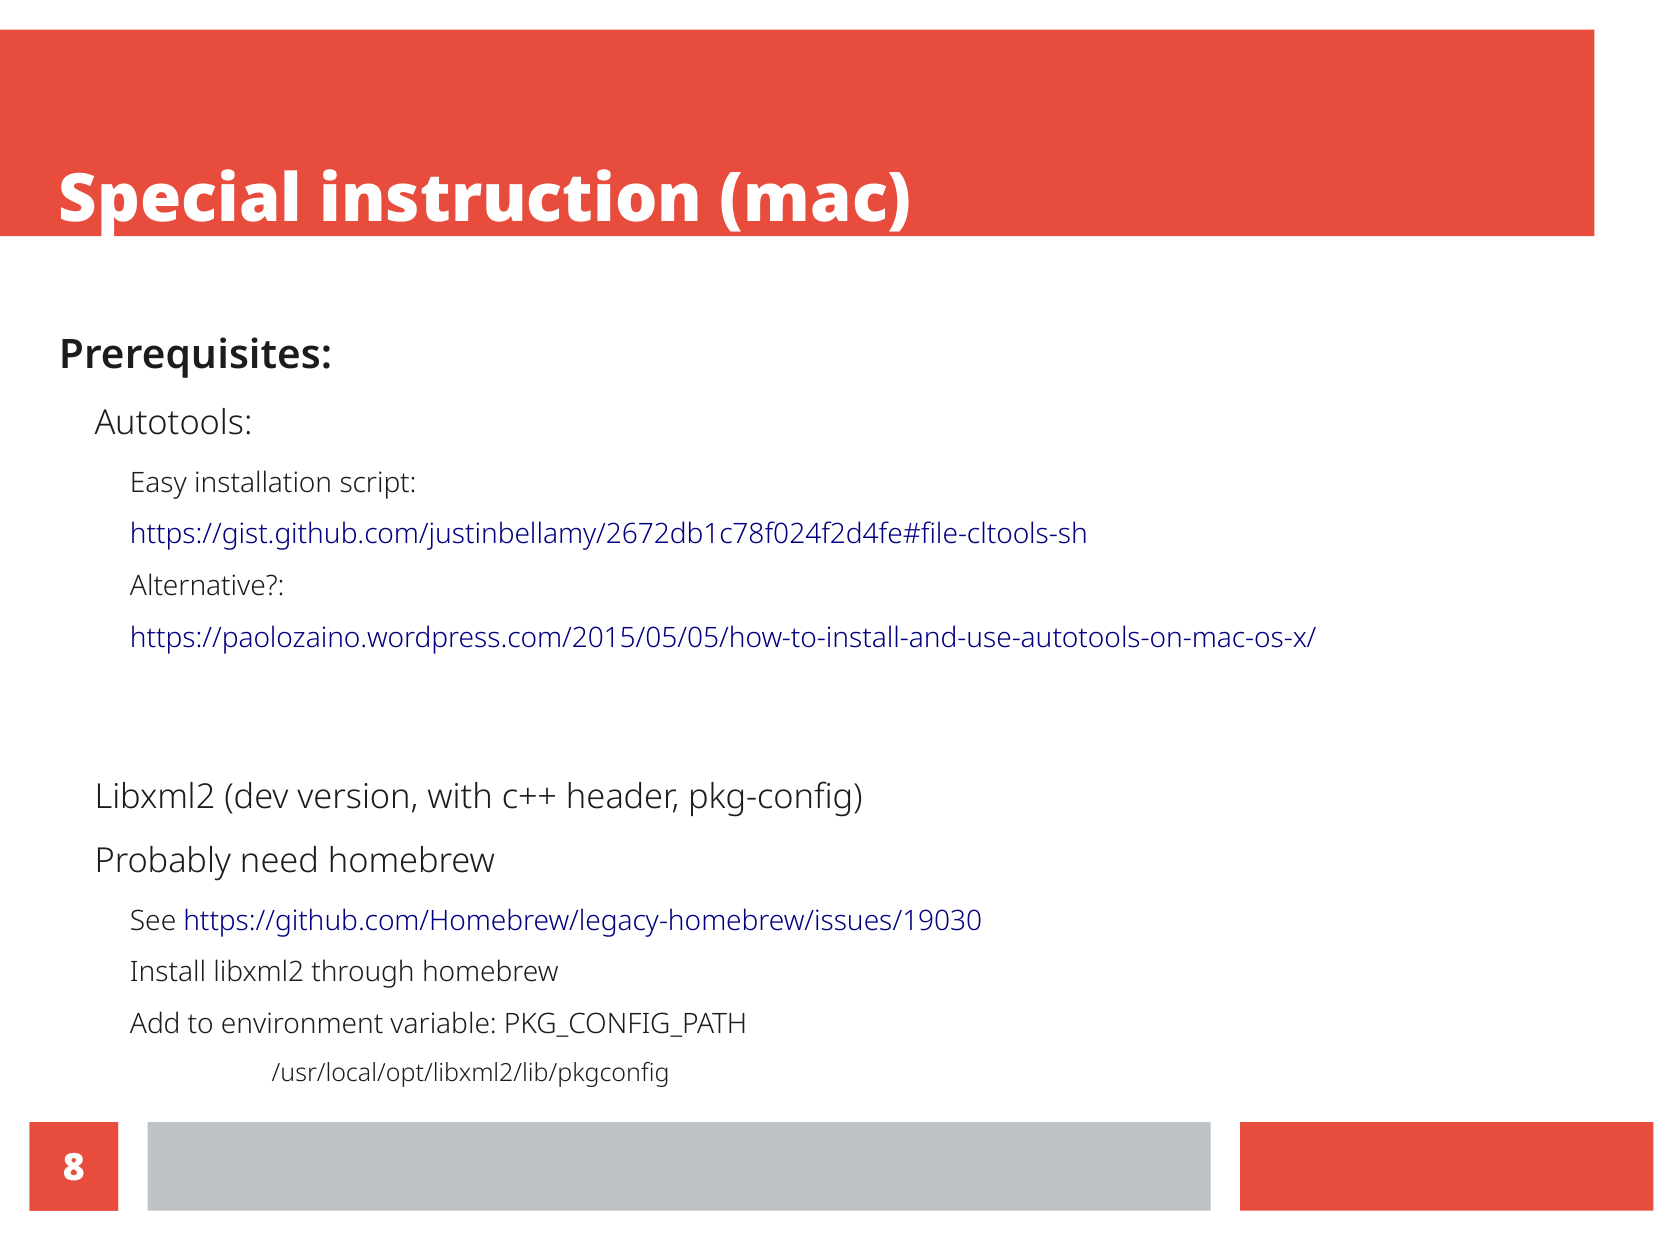

# Special instruction (mac)
Prerequisites:
Autotools:
Easy installation script:
https://gist.github.com/justinbellamy/2672db1c78f024f2d4fe#file-cltools-sh
Alternative?:
https://paolozaino.wordpress.com/2015/05/05/how-to-install-and-use-autotools-on-mac-os-x/
Libxml2 (dev version, with c++ header, pkg-config)
Probably need homebrew
See https://github.com/Homebrew/legacy-homebrew/issues/19030
Install libxml2 through homebrew
Add to environment variable: PKG_CONFIG_PATH
/usr/local/opt/libxml2/lib/pkgconfig
8